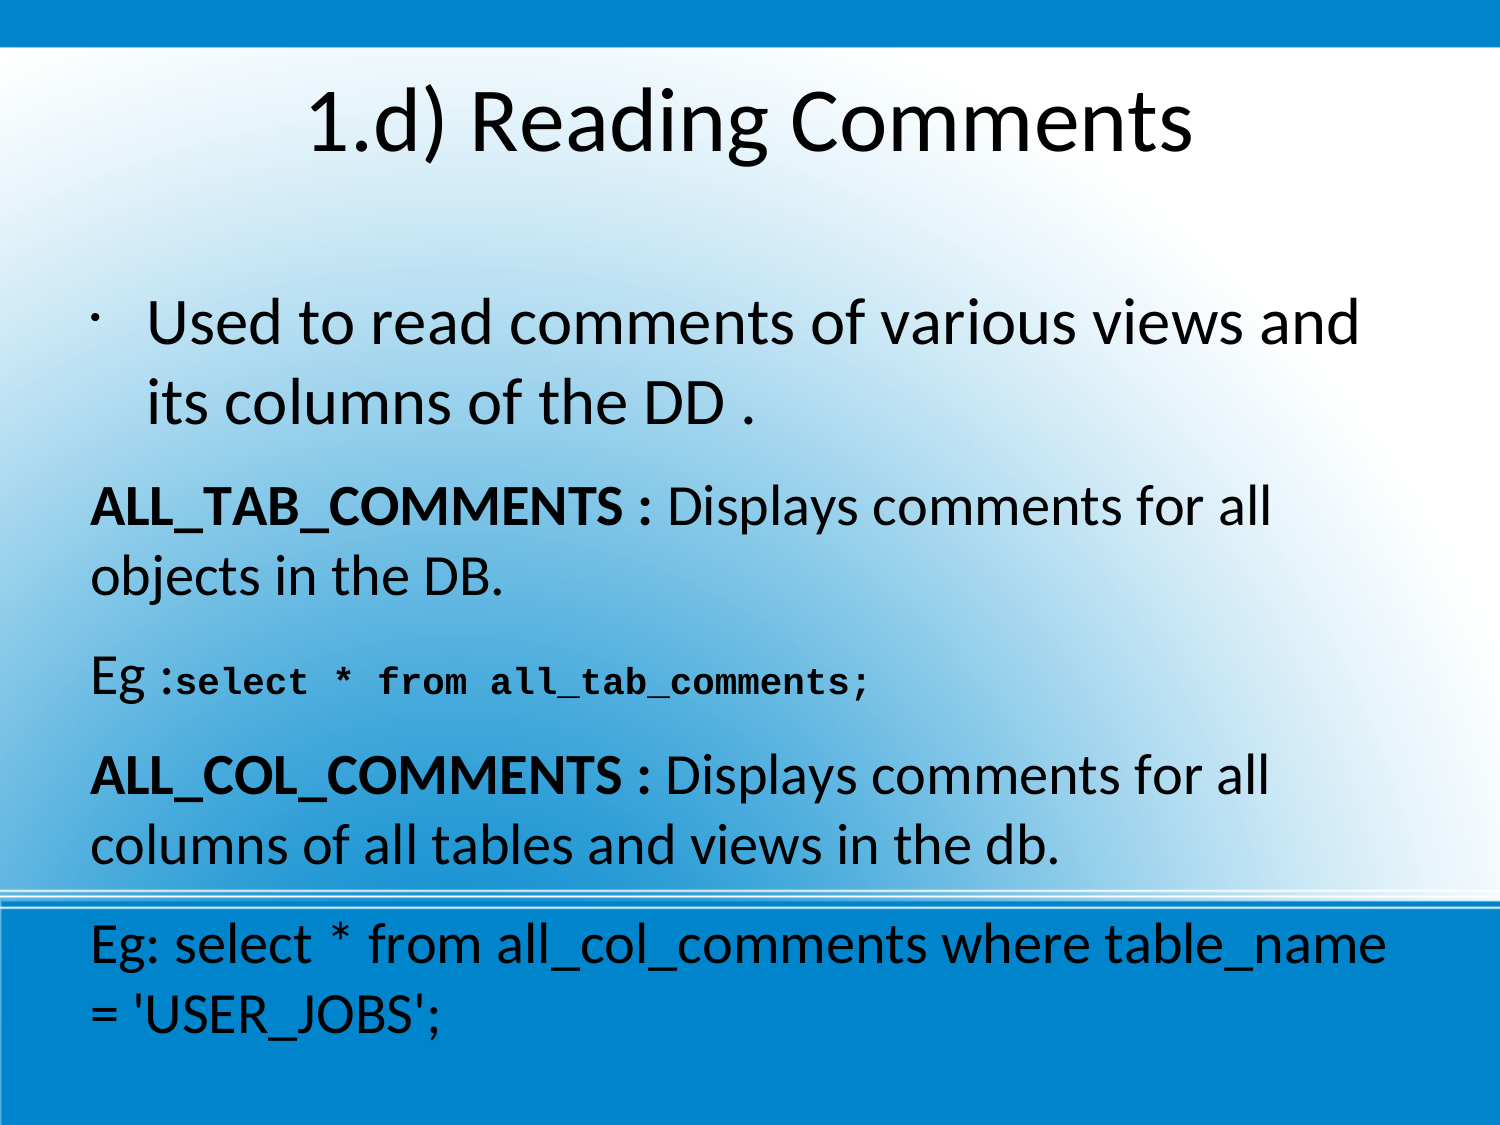

# 1.d) Reading Comments
Used to read comments of various views and its columns of the DD .
ALL_TAB_COMMENTS : Displays comments for all objects in the DB.
Eg :select * from all_tab_comments;
ALL_COL_COMMENTS : Displays comments for all columns of all tables and views in the db.
Eg: select * from all_col_comments where table_name = 'USER_JOBS';